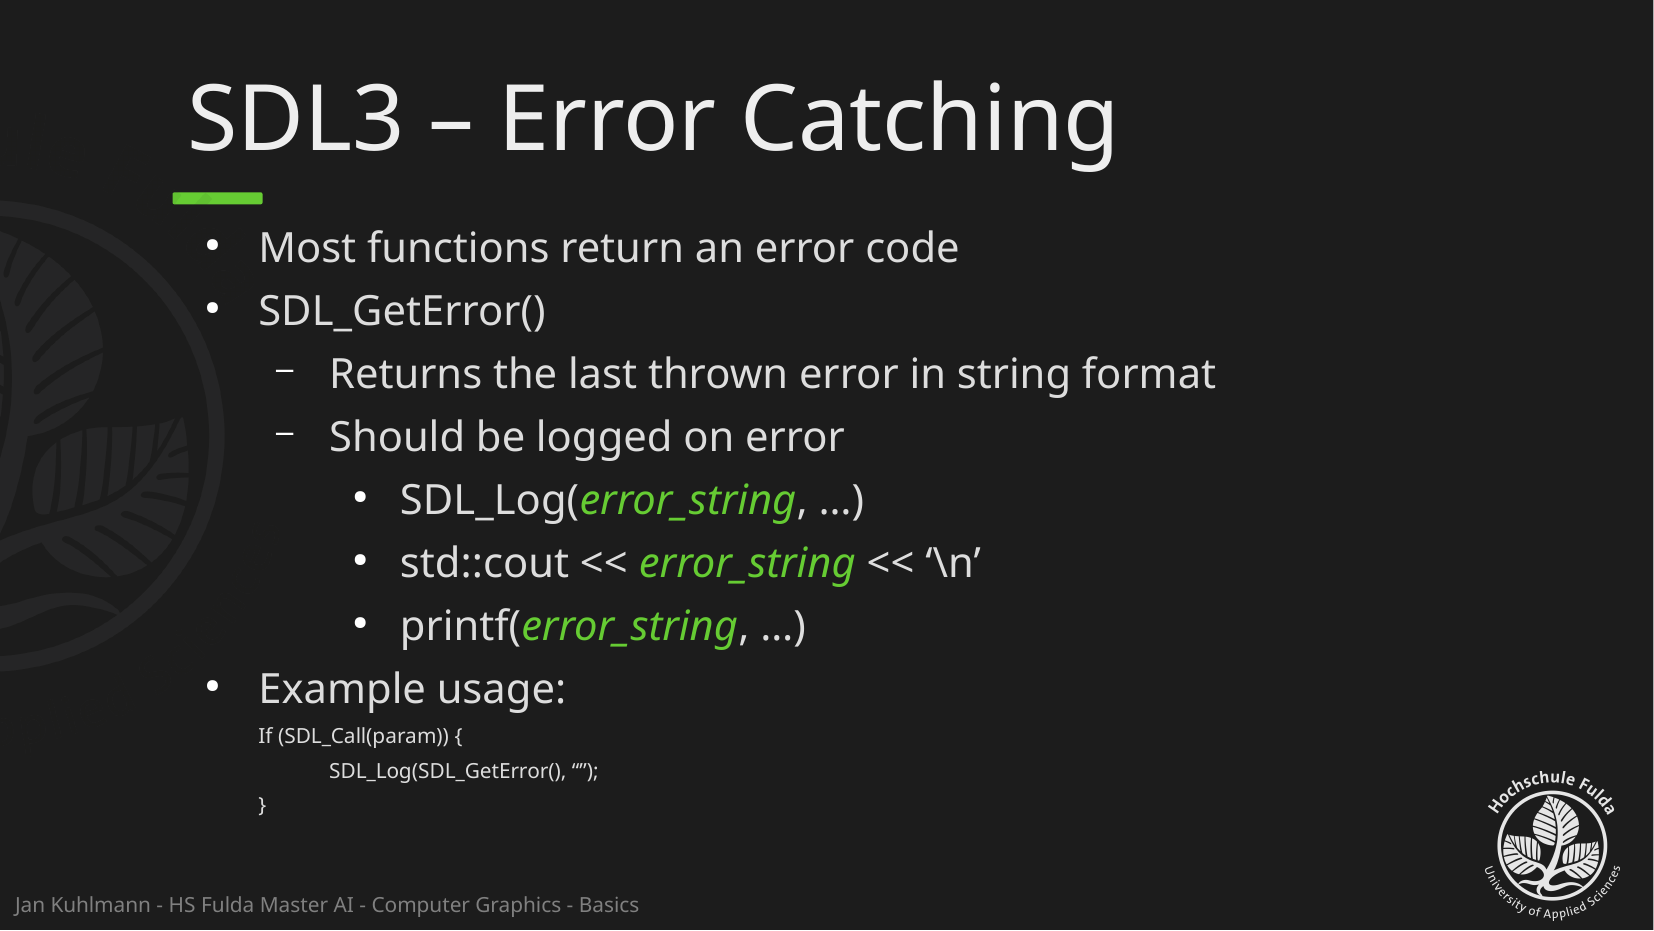

# SDL3 – Error Catching
Most functions return an error code
SDL_GetError()
Returns the last thrown error in string format
Should be logged on error
SDL_Log(error_string, …)
std::cout << error_string << ‘\n’
printf(error_string, …)
Example usage:
If (SDL_Call(param)) {
SDL_Log(SDL_GetError(), “”);
}
Jan Kuhlmann - HS Fulda Master AI - Computer Graphics - Basics